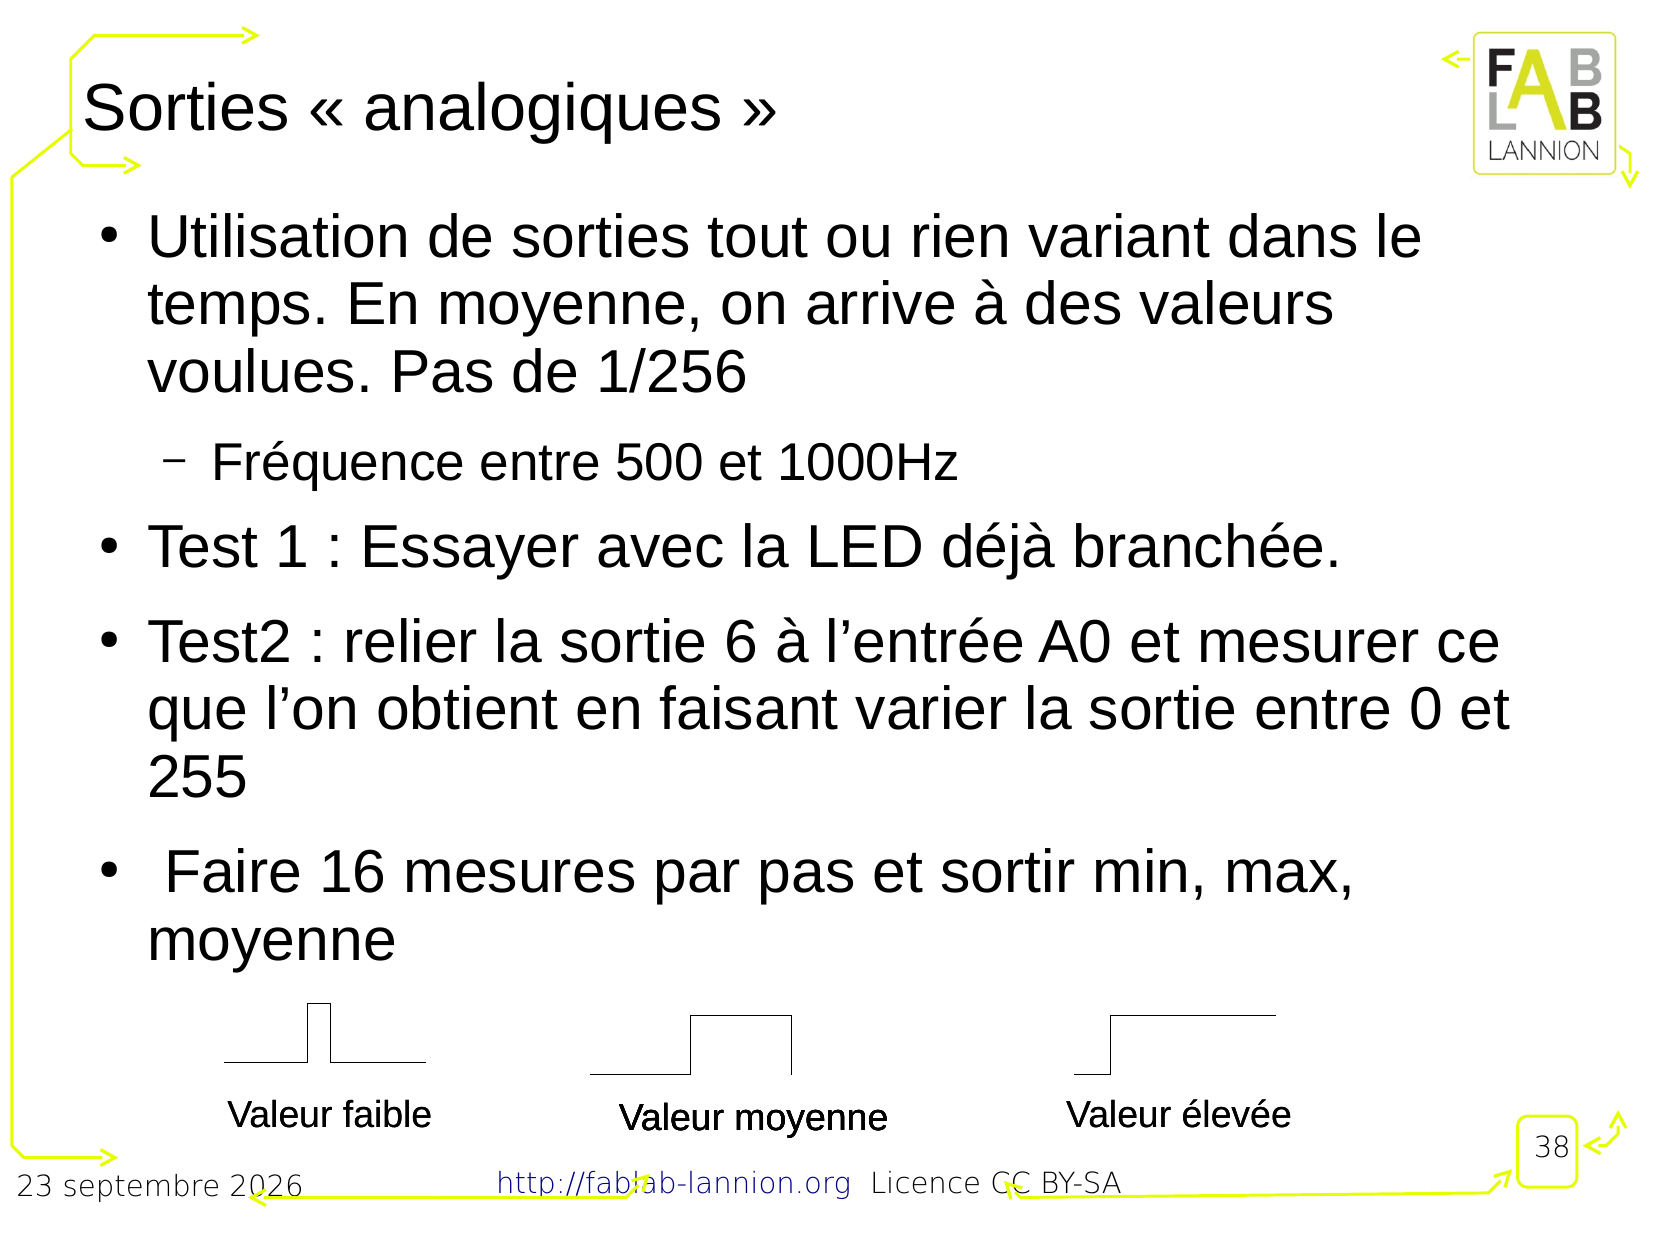

# Sorties « analogiques »
Utilisation de sorties tout ou rien variant dans le temps. En moyenne, on arrive à des valeurs voulues. Pas de 1/256
Fréquence entre 500 et 1000Hz
Test 1 : Essayer avec la LED déjà branchée.
Test2 : relier la sortie 6 à l’entrée A0 et mesurer ce que l’on obtient en faisant varier la sortie entre 0 et 255
 Faire 16 mesures par pas et sortir min, max, moyenne
Valeur faible
Valeur faible
Valeur moyenne
Valeur moyenne
Valeur élevée
Valeur élevée
Valeur moyenne
Valeur moyenne
38